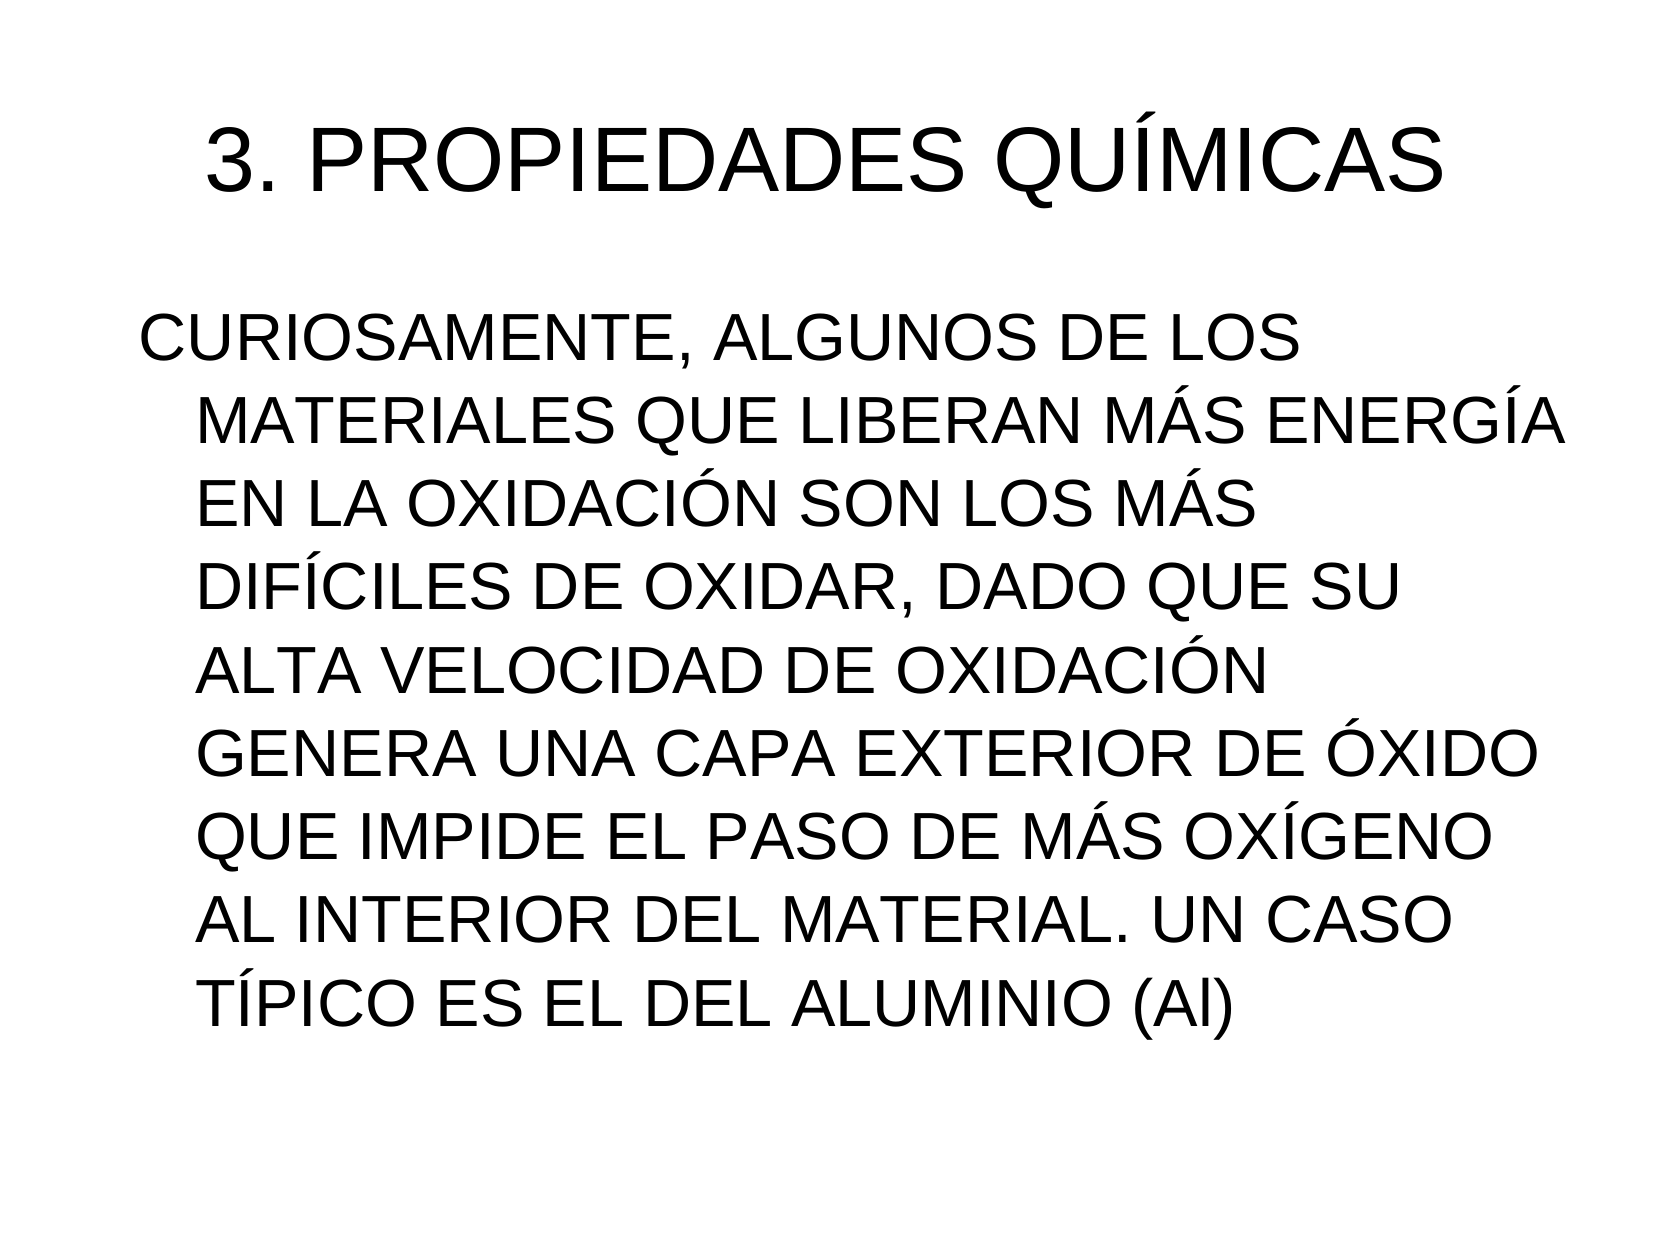

# 3. PROPIEDADES QUÍMICAS
CURIOSAMENTE, ALGUNOS DE LOS MATERIALES QUE LIBERAN MÁS ENERGÍA EN LA OXIDACIÓN SON LOS MÁS DIFÍCILES DE OXIDAR, DADO QUE SU ALTA VELOCIDAD DE OXIDACIÓN GENERA UNA CAPA EXTERIOR DE ÓXIDO QUE IMPIDE EL PASO DE MÁS OXÍGENO AL INTERIOR DEL MATERIAL. UN CASO TÍPICO ES EL DEL ALUMINIO (Al)